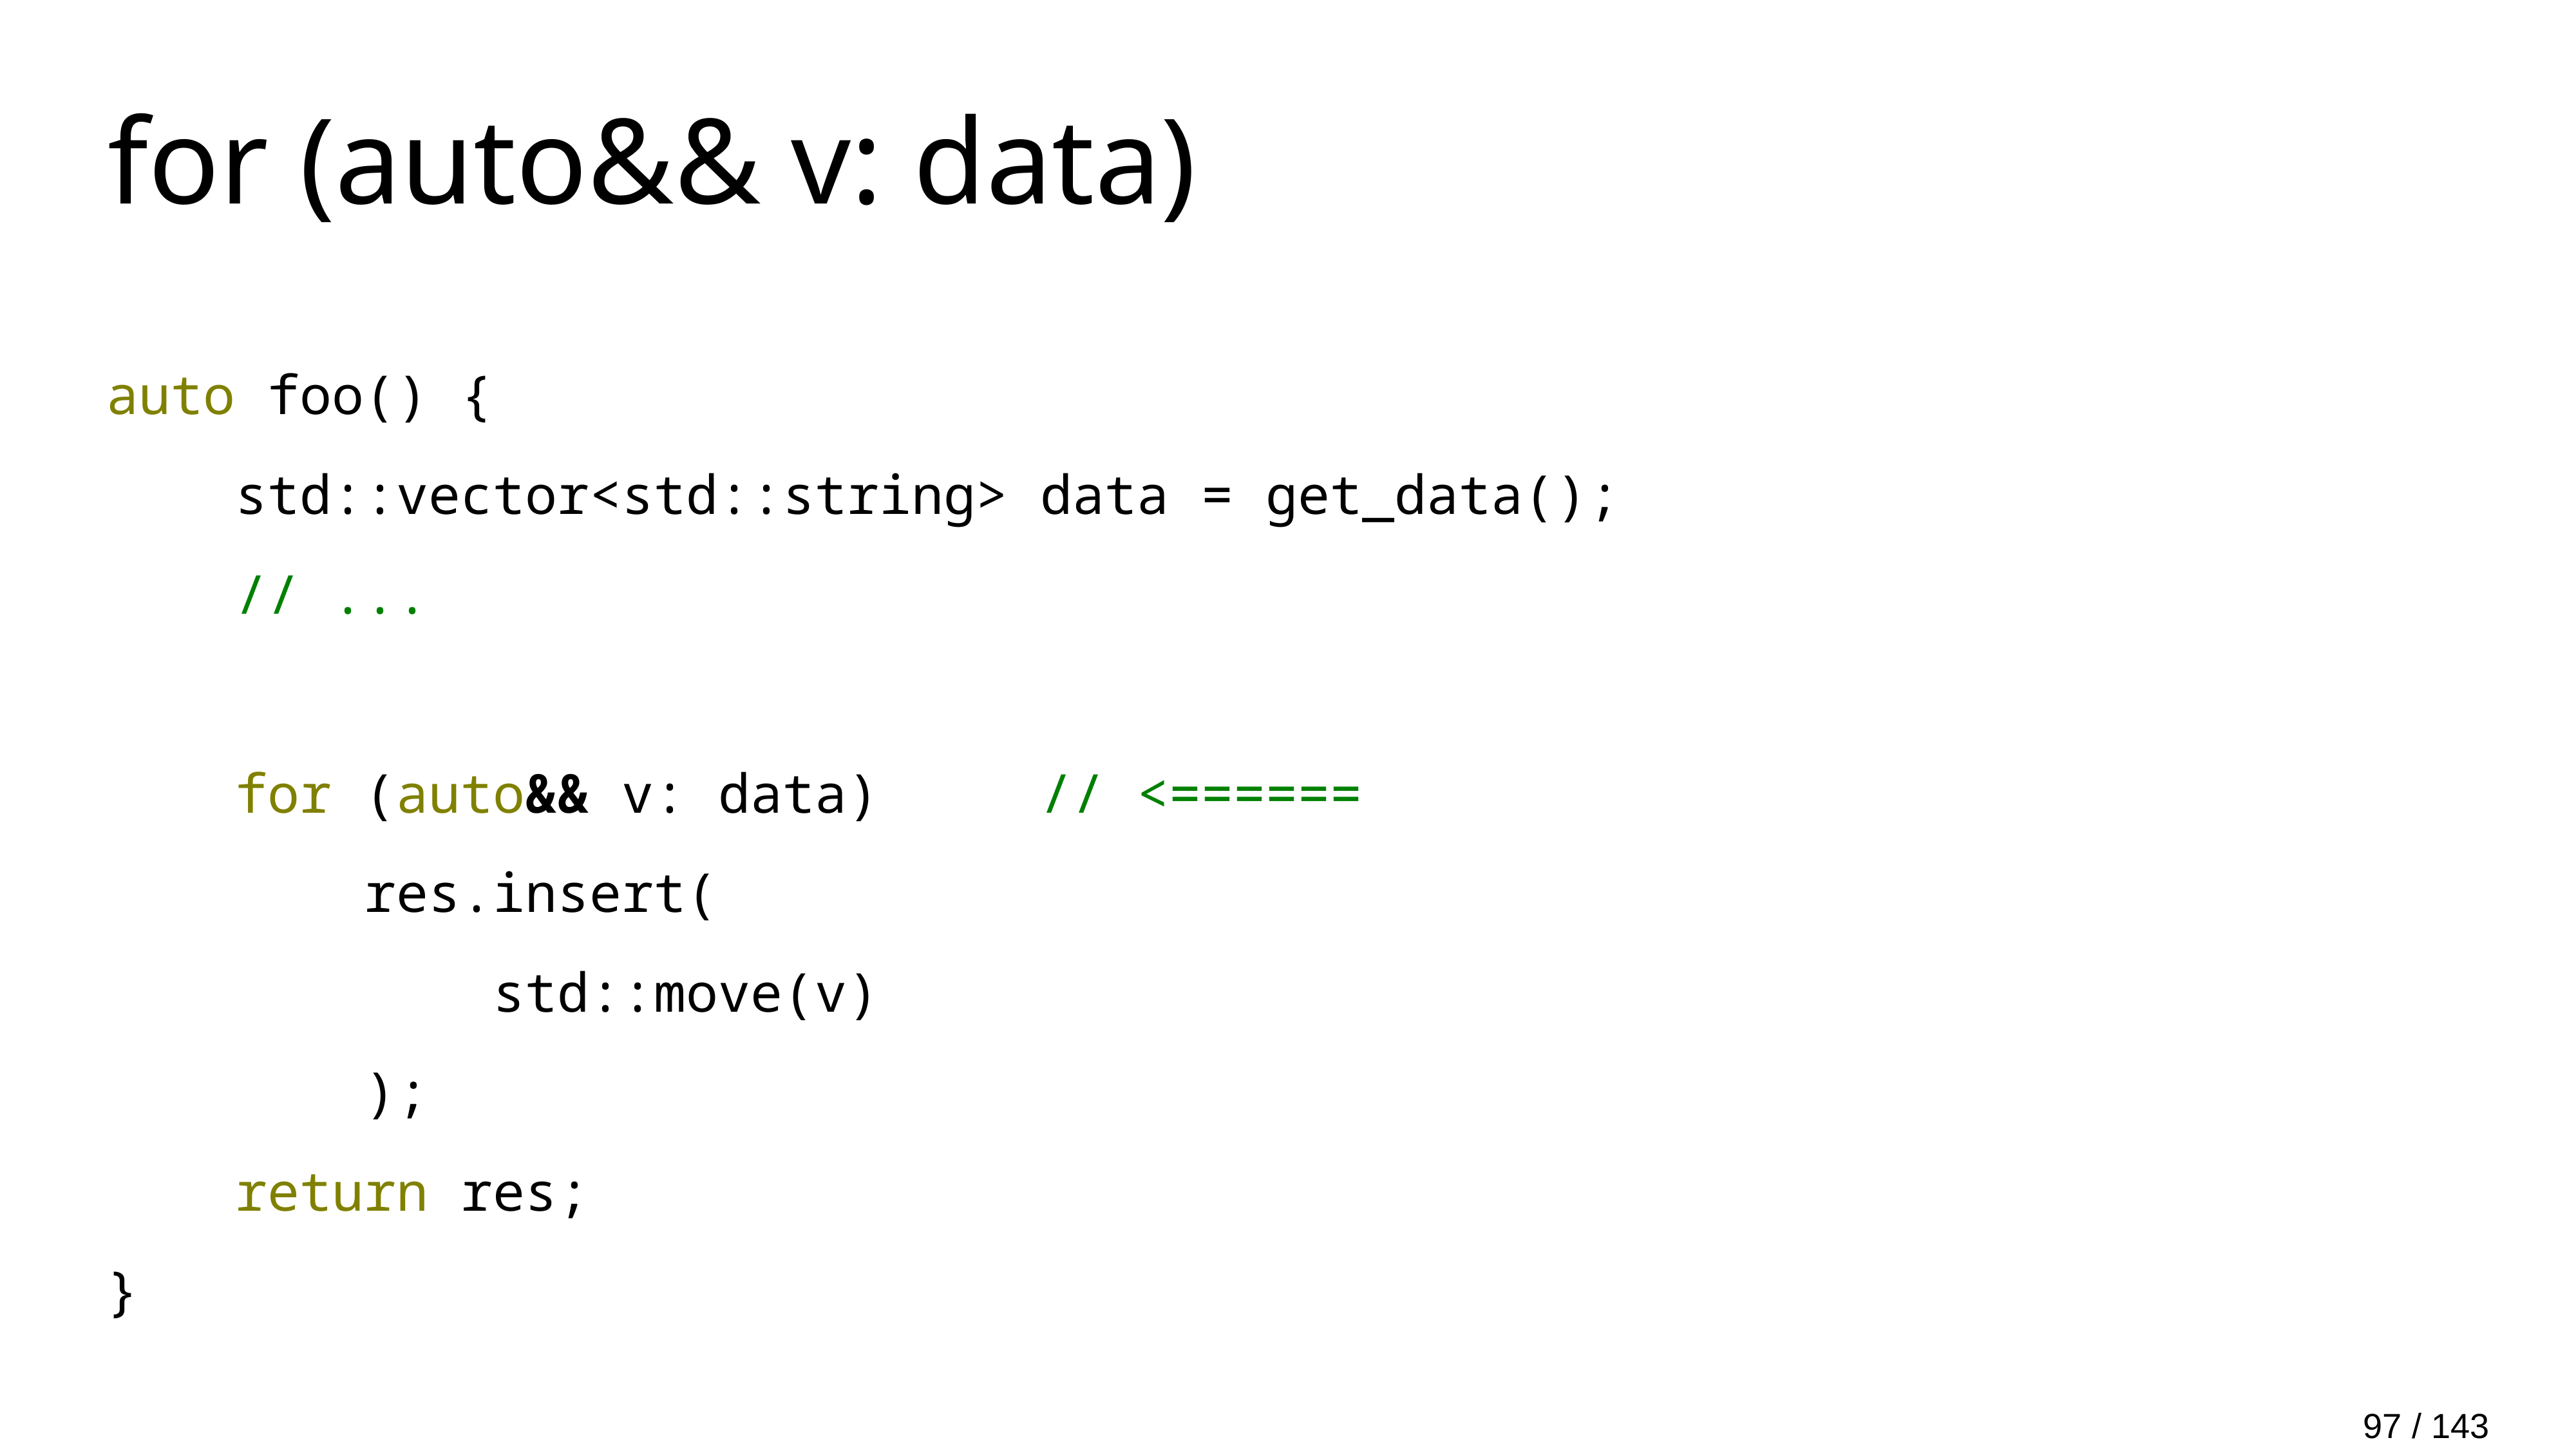

# for (auto&& v: data)
auto foo() {
 std::vector<std::string> data = get_data();
 // ...
 for (auto&& v: data) // <======
 res.insert(
 std::move(v)
 );
 return res;
}